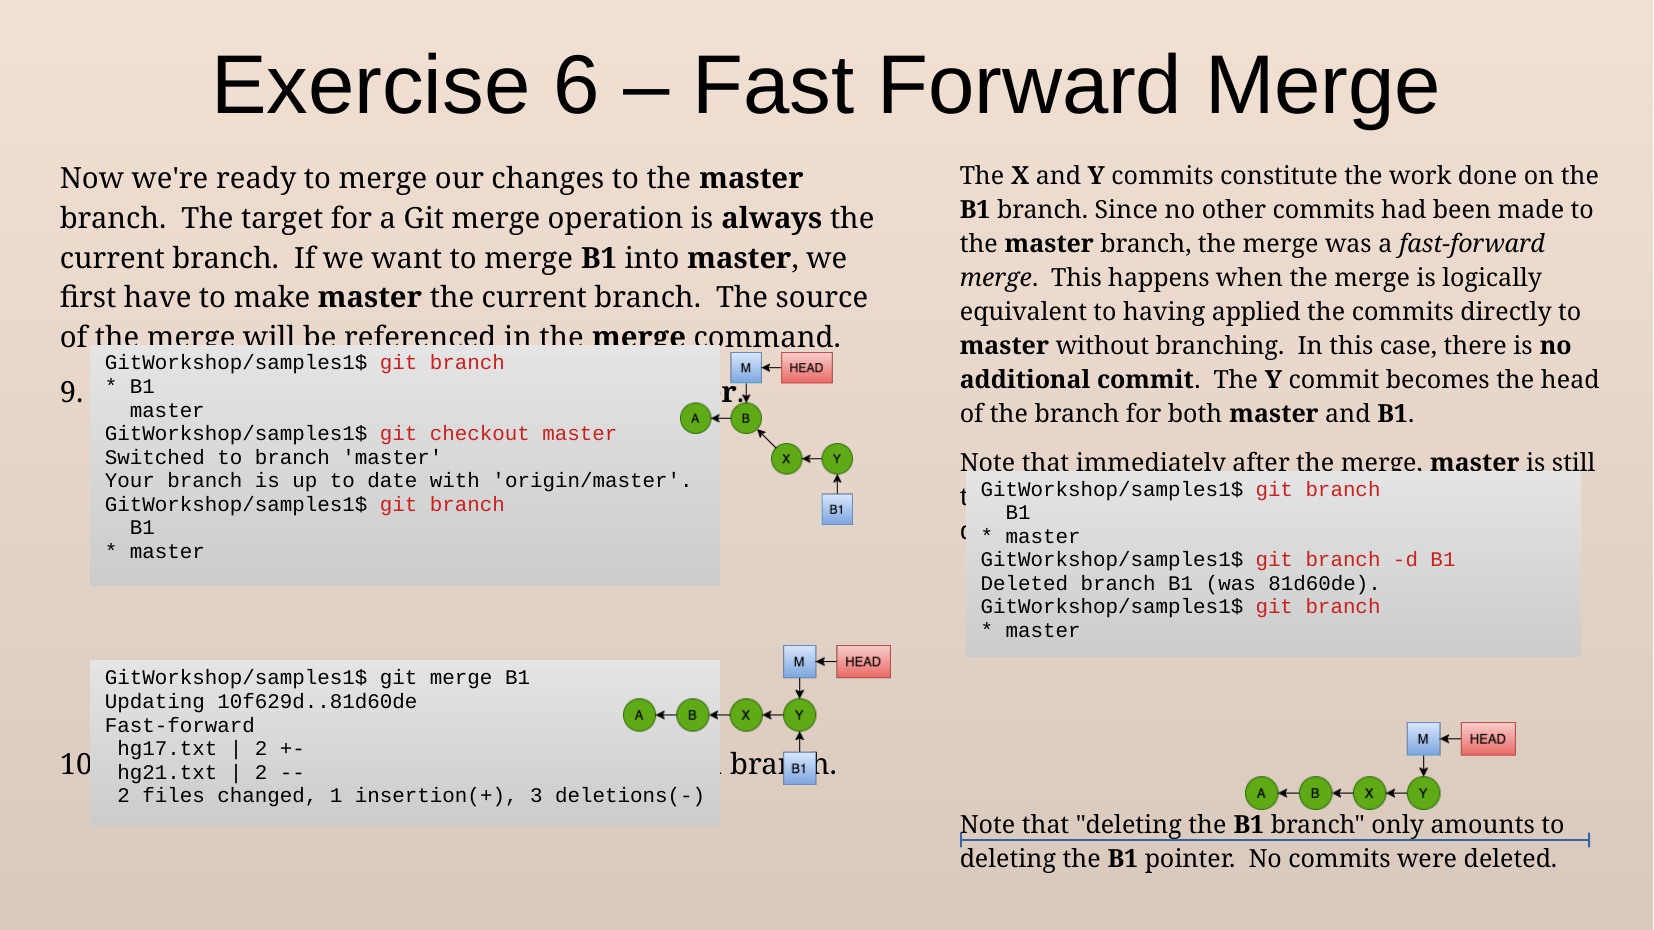

# Exercise 6 – Fast Forward Merge
Now we're ready to merge our changes to the master branch. The target for a Git merge operation is always the current branch. If we want to merge B1 into master, we first have to make master the current branch. The source of the merge will be referenced in the merge command.
Change the current branch from B1 to master.
Run the merge command referencing the B1 branch.
The X and Y commits constitute the work done on the B1 branch. Since no other commits had been made to the master branch, the merge was a fast-forward merge. This happens when the merge is logically equivalent to having applied the commits directly to master without branching. In this case, there is no additional commit. The Y commit becomes the head of the branch for both master and B1.
Note that immediately after the merge, master is still the current branch. If there is no more work to be done on the B1 branch, we may delete it.
Note that "deleting the B1 branch" only amounts to deleting the B1 pointer. No commits were deleted.
GitWorkshop/samples1$ git branch
* B1
 master
GitWorkshop/samples1$ git checkout master
Switched to branch 'master'
Your branch is up to date with 'origin/master'.
GitWorkshop/samples1$ git branch
 B1
* master
GitWorkshop/samples1$ git branch
 B1
* master
GitWorkshop/samples1$ git branch -d B1
Deleted branch B1 (was 81d60de).
GitWorkshop/samples1$ git branch
* master
GitWorkshop/samples1$ git merge B1
Updating 10f629d..81d60de
Fast-forward
 hg17.txt | 2 +-
 hg21.txt | 2 --
 2 files changed, 1 insertion(+), 3 deletions(-)